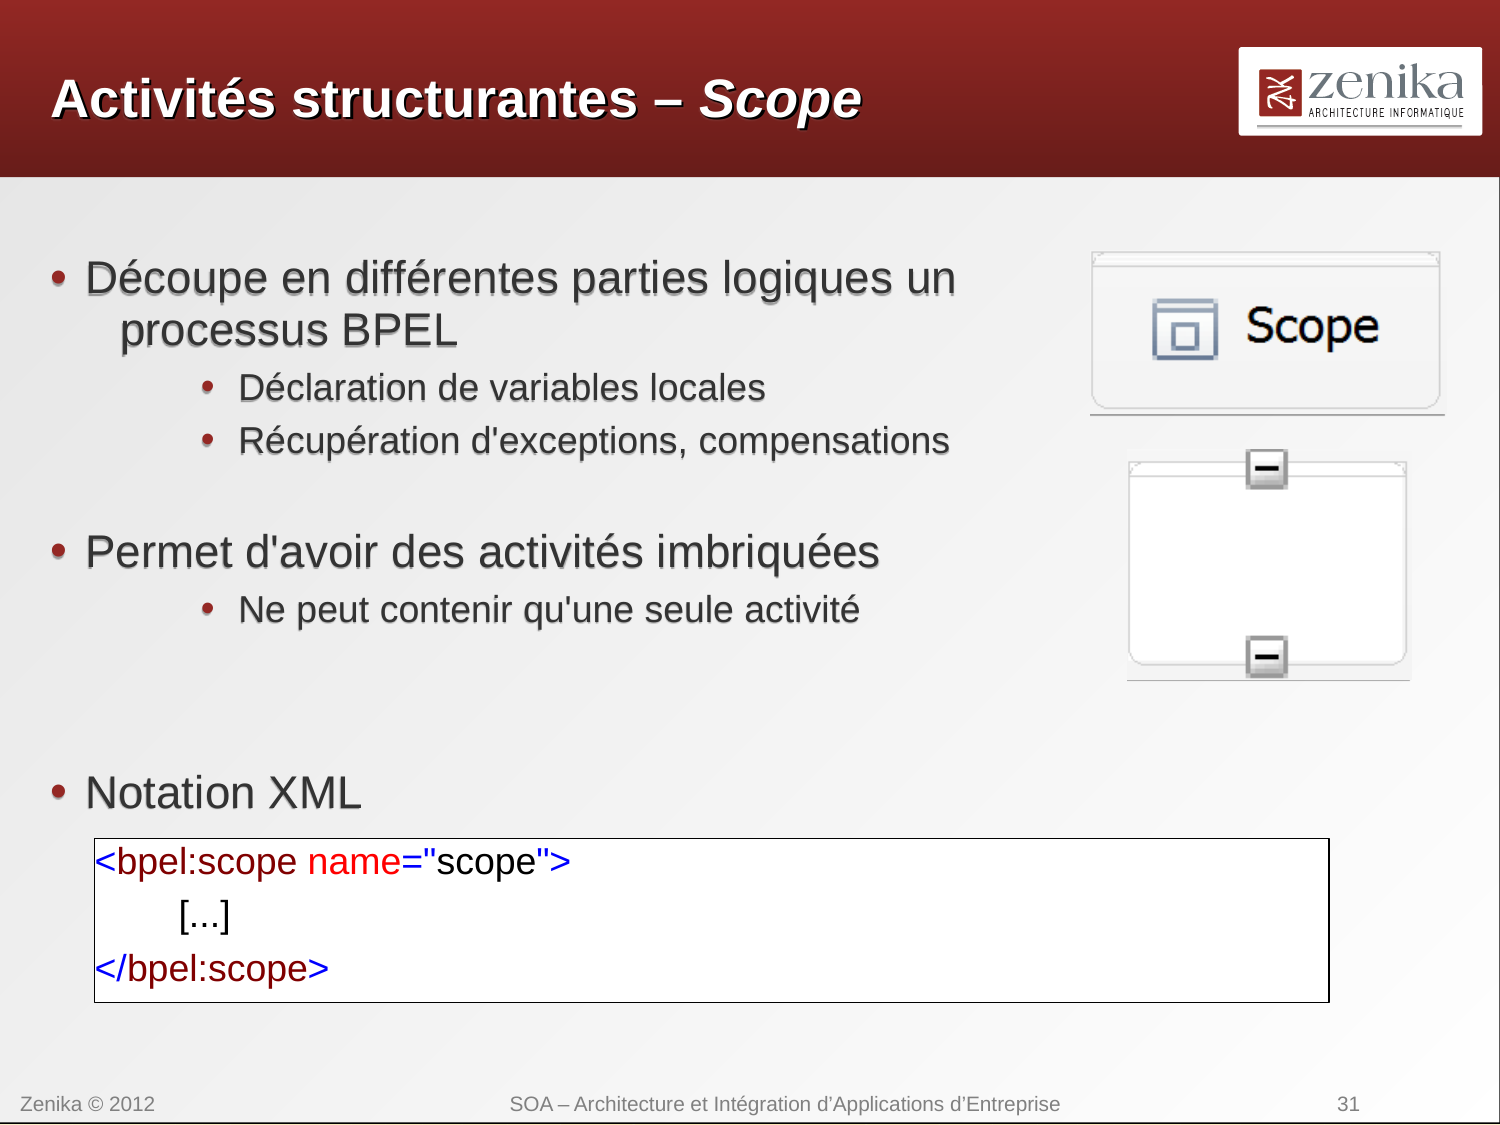

# Activités structurantes – Scope
Découpe en différentes parties logiques un processus BPEL
Déclaration de variables locales
Récupération d'exceptions, compensations
Permet d'avoir des activités imbriquées
Ne peut contenir qu'une seule activité
Notation XML
<bpel:scope name="scope">
 [...]
</bpel:scope>